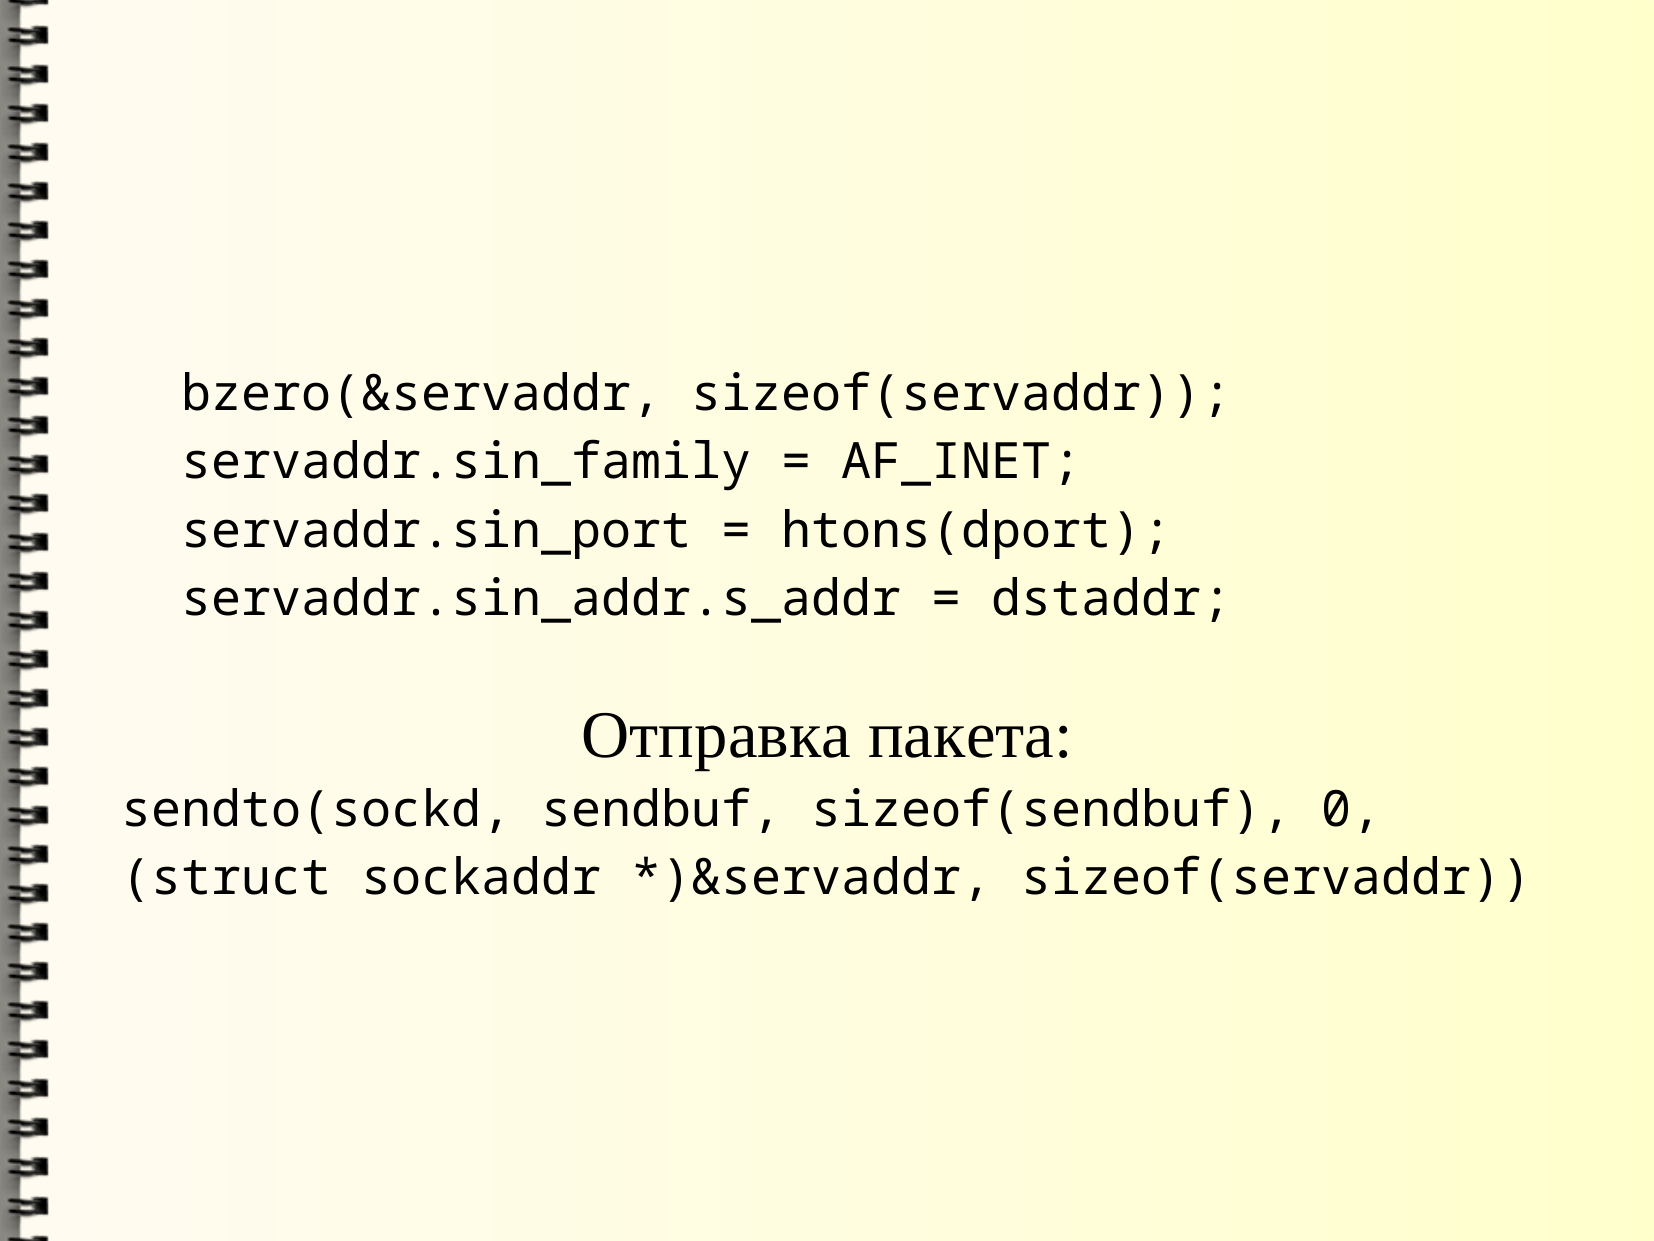

# bzero(&servaddr, sizeof(servaddr));
 servaddr.sin_family = AF_INET;
 servaddr.sin_port = htons(dport);
 servaddr.sin_addr.s_addr = dstaddr;
Отправка пакета:
sendto(sockd, sendbuf, sizeof(sendbuf), 0, (struct sockaddr *)&servaddr, sizeof(servaddr))